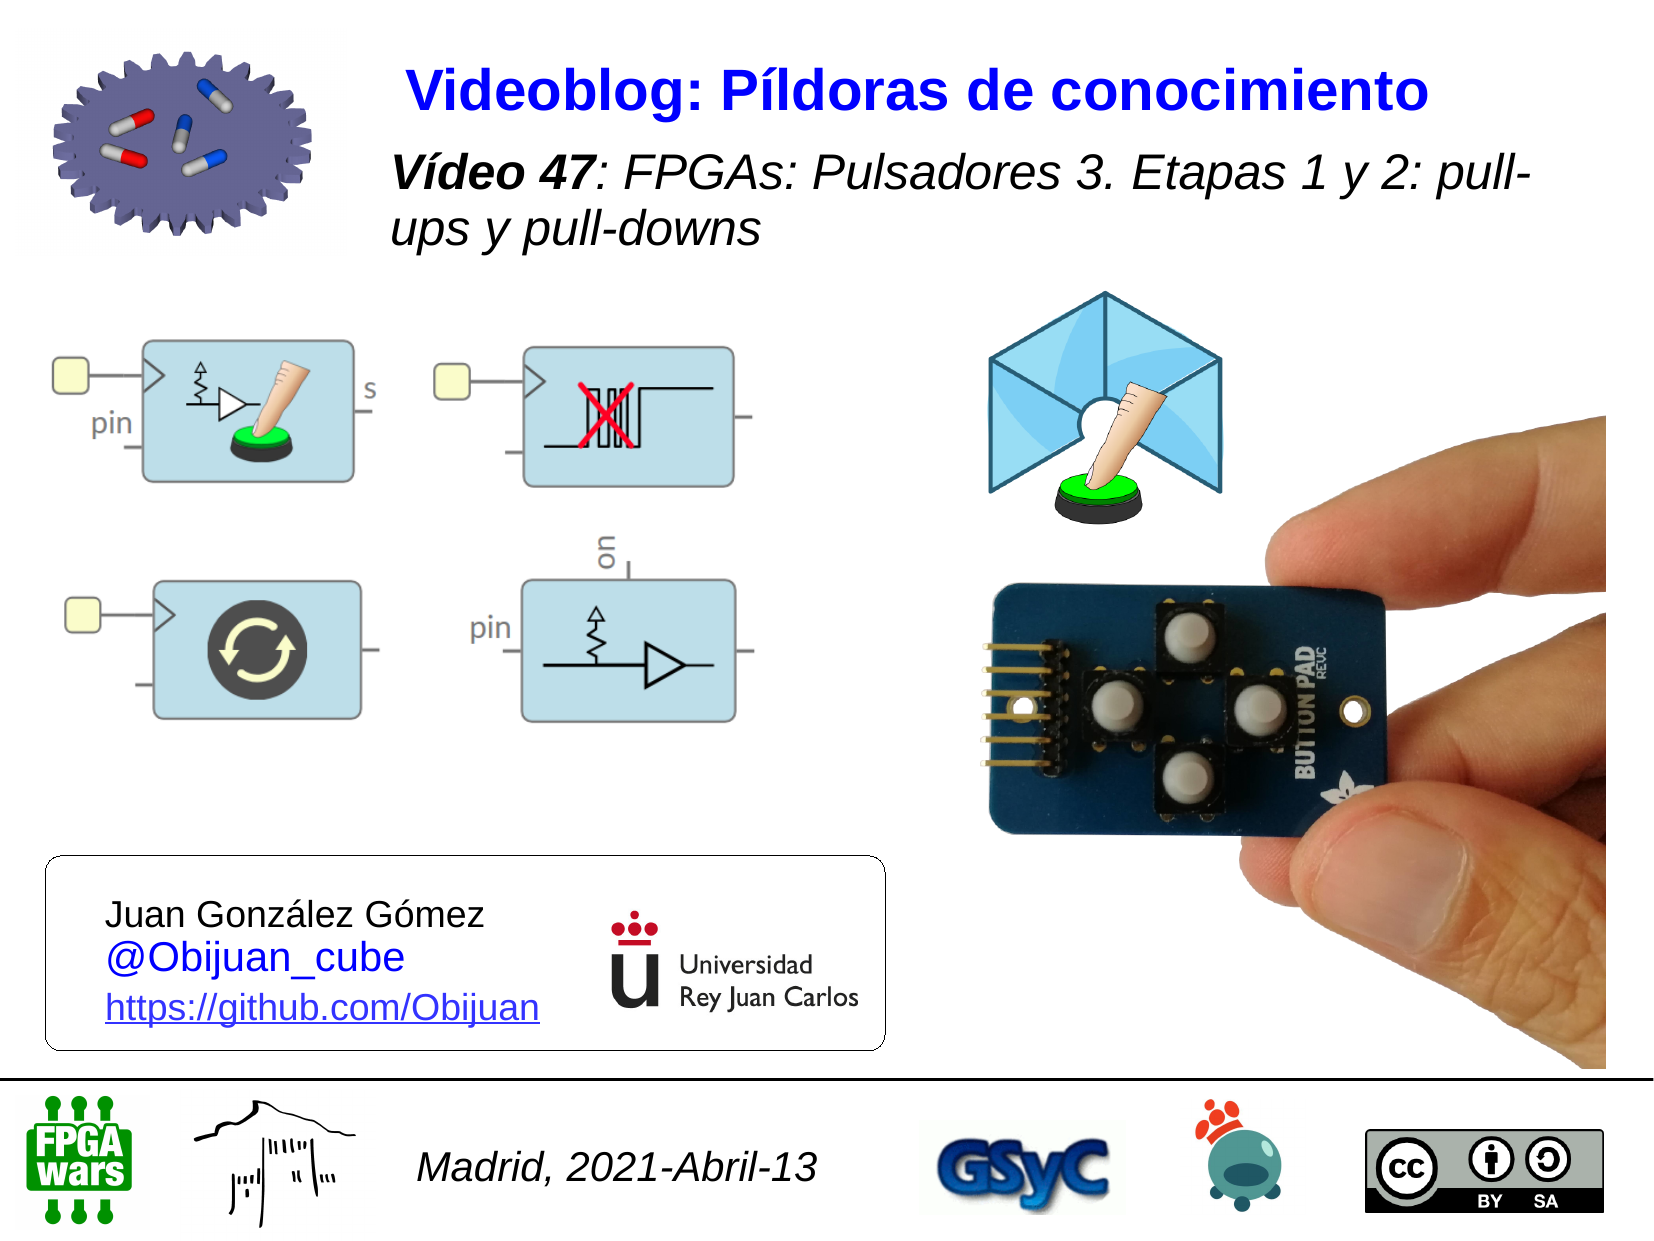

# Videoblog: Píldoras de conocimiento
Vídeo 47: FPGAs: Pulsadores 3. Etapas 1 y 2: pull-ups y pull-downs
Juan González Gómez
@Obijuan_cube
https://github.com/Obijuan
Madrid, 2021-Abril-13